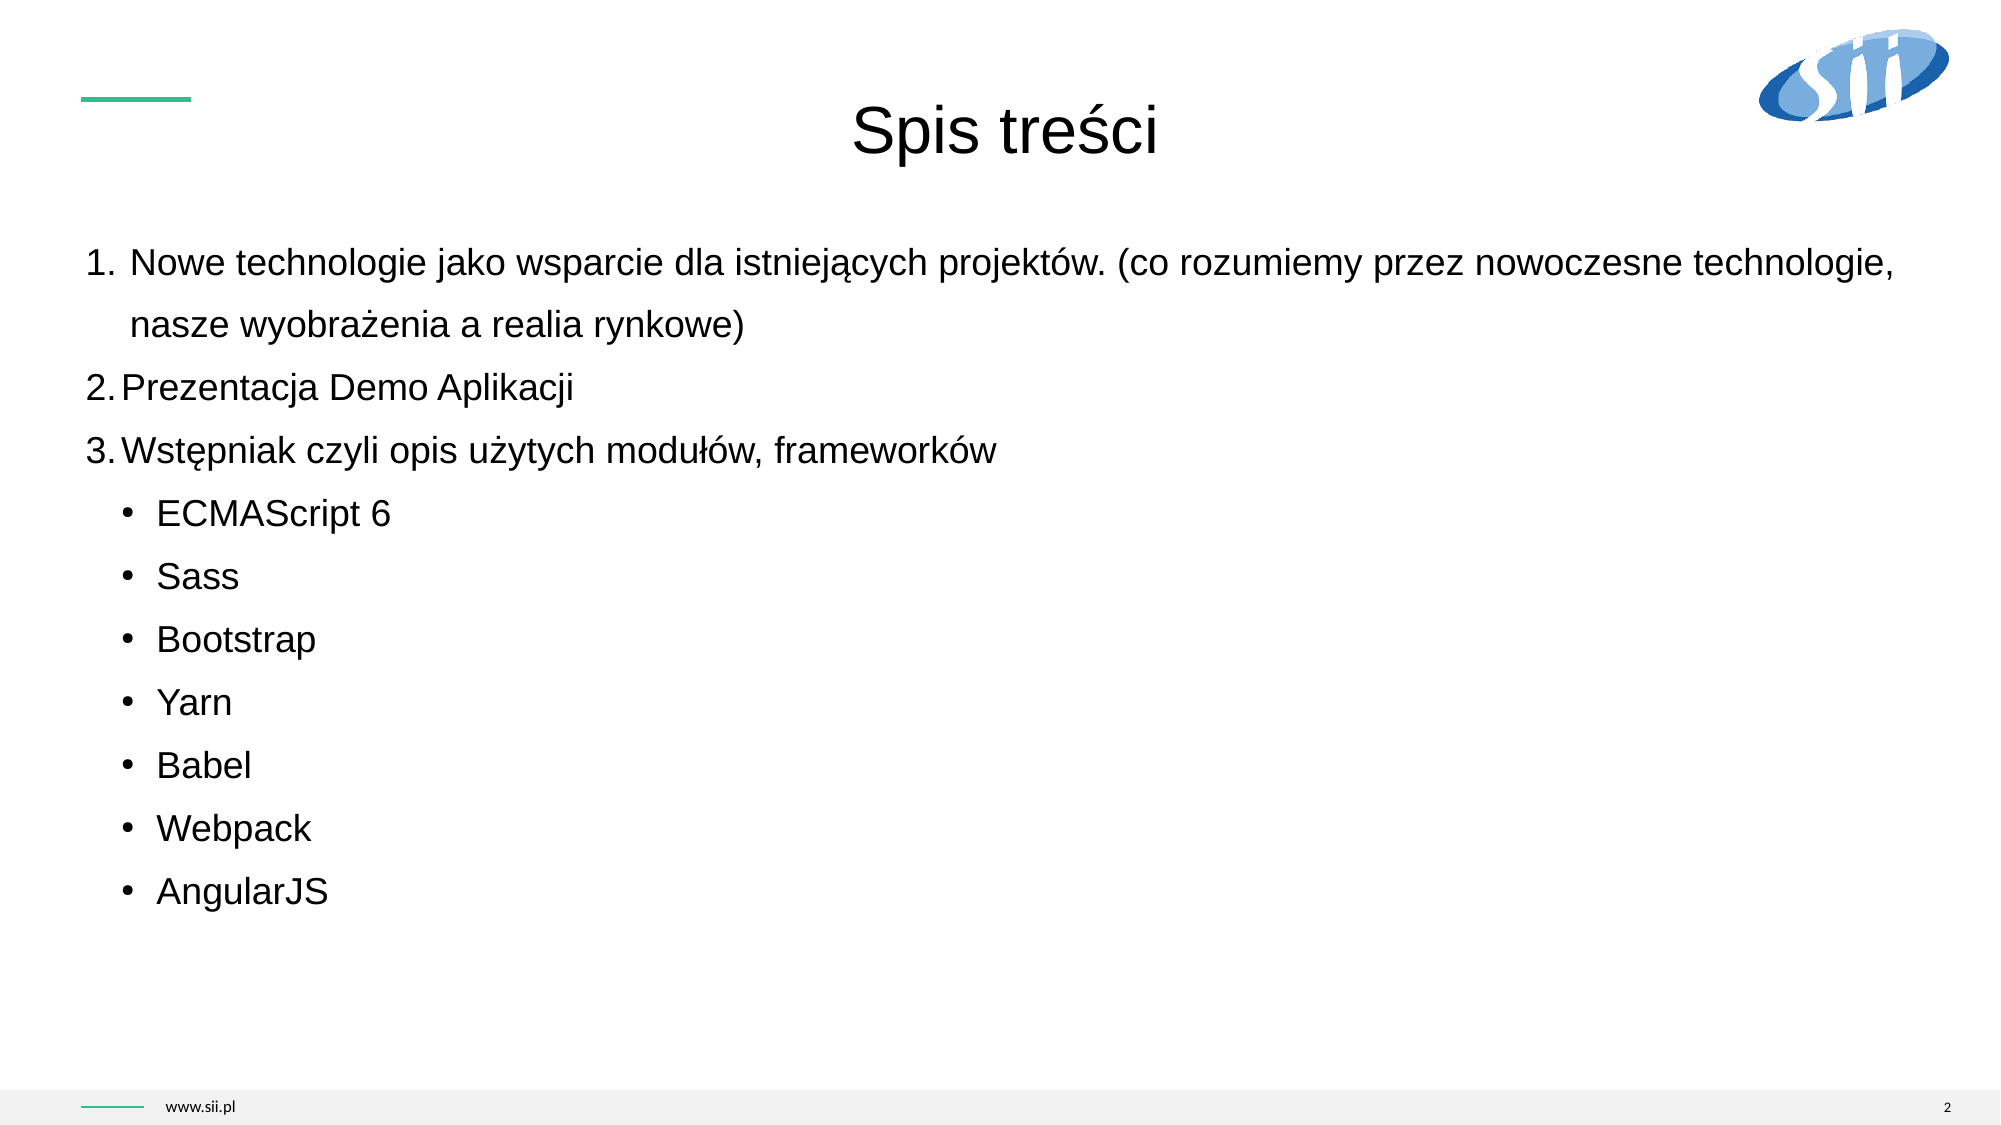

#
Spis treści
Nowe technologie jako wsparcie dla istniejących projektów. (co rozumiemy przez nowoczesne technologie, nasze wyobrażenia a realia rynkowe)
Prezentacja Demo Aplikacji
Wstępniak czyli opis użytych modułów, frameworków
ECMAScript 6
Sass
Bootstrap
Yarn
Babel
Webpack
AngularJS